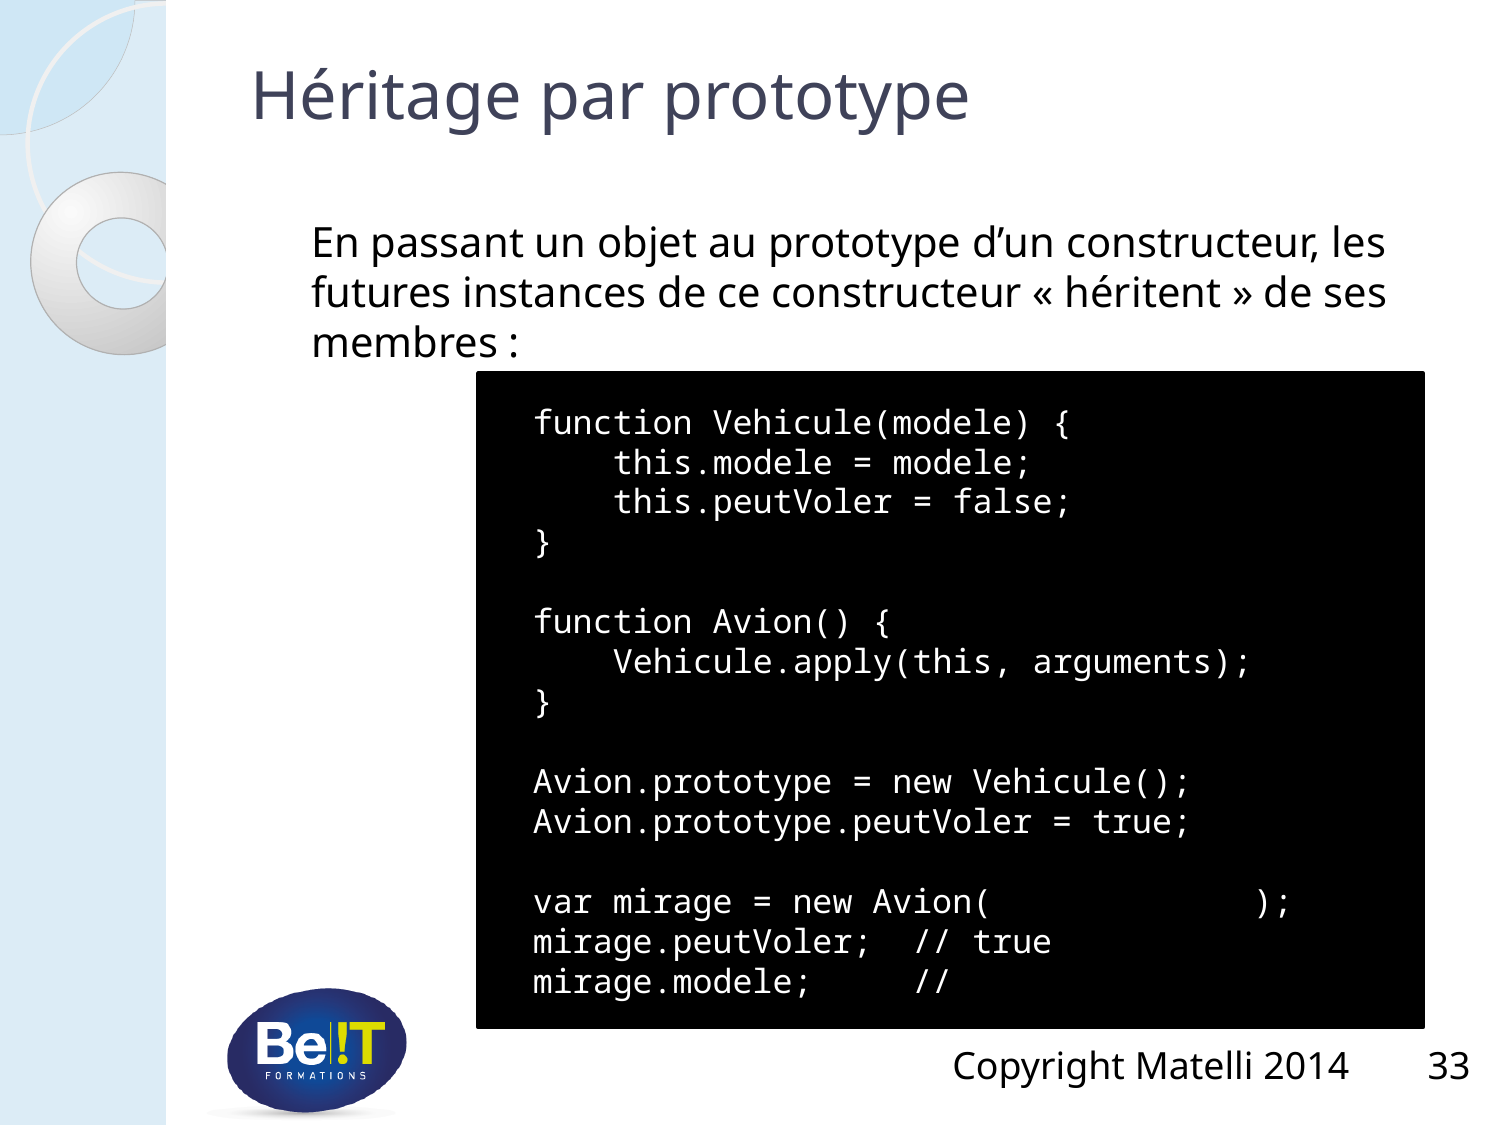

# Héritage par prototype
En passant un objet au prototype d’un constructeur, les futures instances de ce constructeur « héritent » de ses membres :
 function Vehicule(modele) {
 this.modele = modele;
 this.peutVoler = false;
 }
 function Avion() {
 Vehicule.apply(this, arguments);
 }
 Avion.prototype = new Vehicule();
 Avion.prototype.peutVoler = true;
 var mirage = new Avion("Mirage 2000");
 mirage.peutVoler; // true
 mirage.modele; // "Mirage 2000"
Copyright Matelli 2014